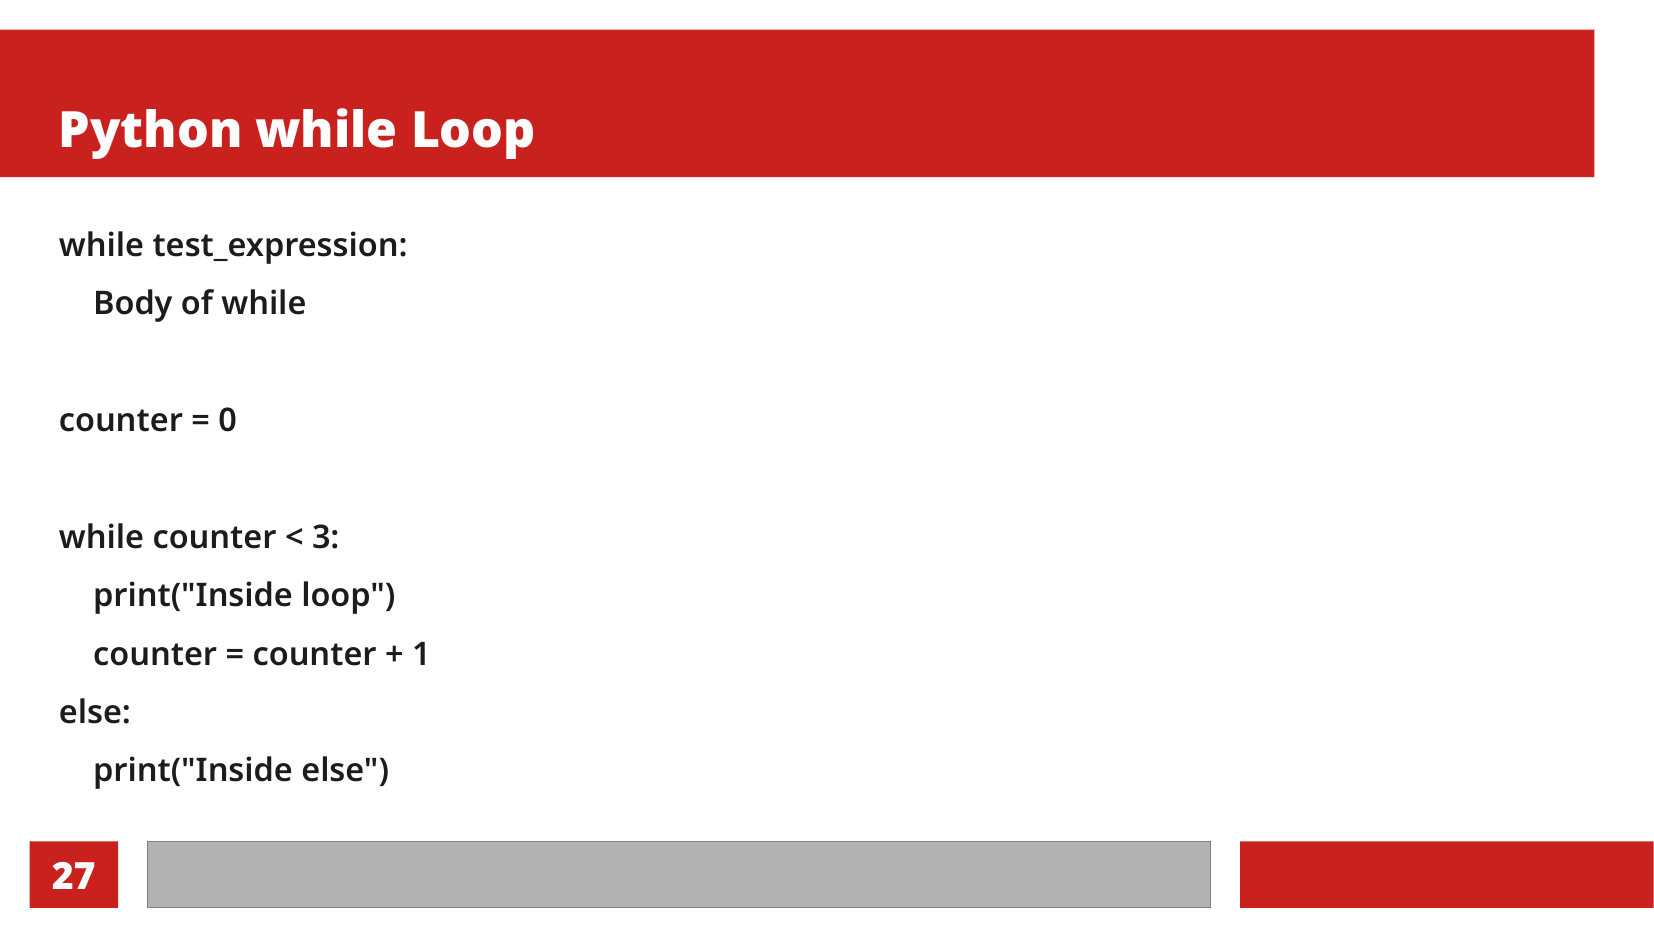

# Python while Loop
while test_expression:
 Body of while
counter = 0
while counter < 3:
 print("Inside loop")
 counter = counter + 1
else:
 print("Inside else")
27